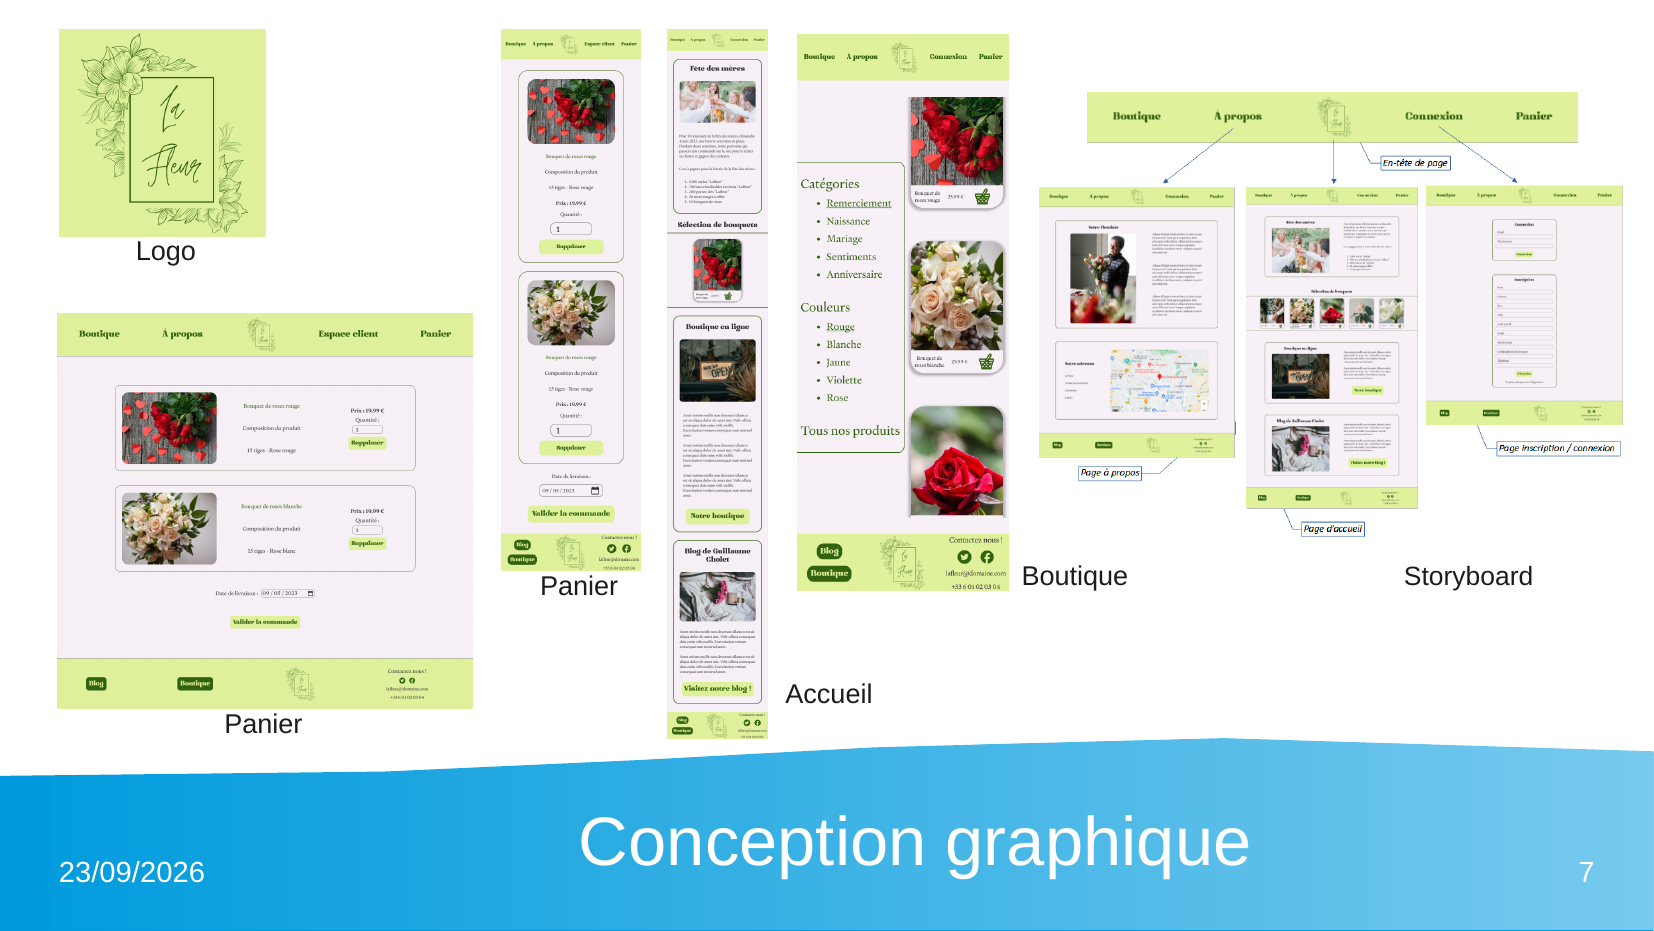

Logo
Boutique
Storyboard
Panier
Accueil
Panier
# Conception graphique